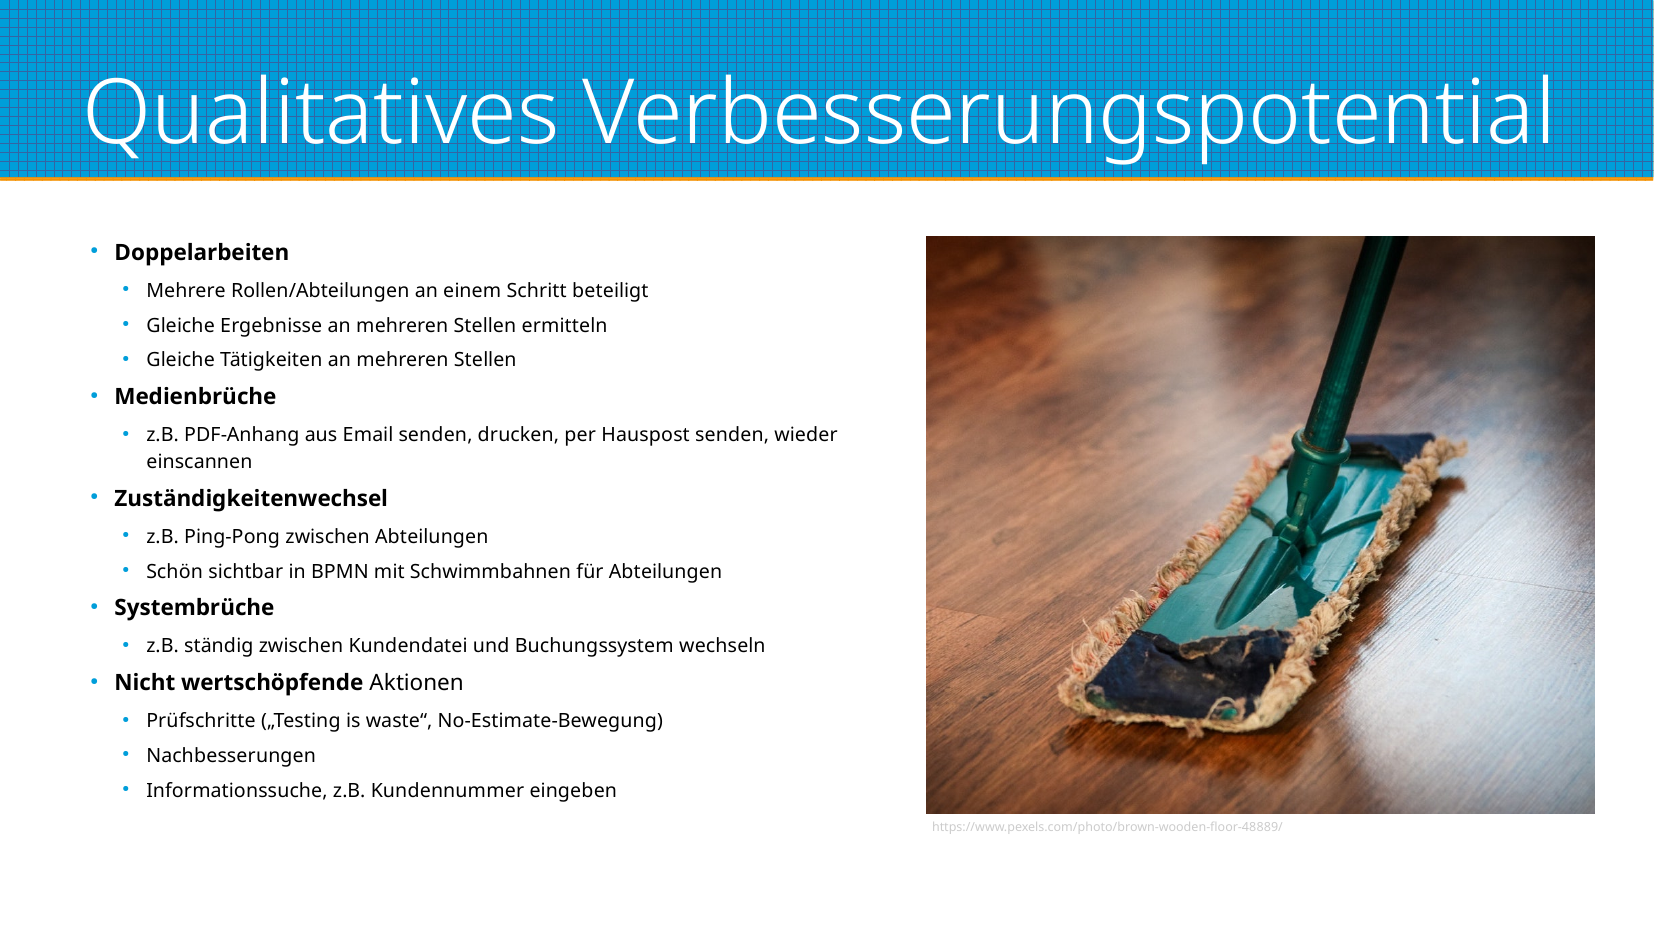

# Qualitatives Verbesserungspotential
Doppelarbeiten
Mehrere Rollen/Abteilungen an einem Schritt beteiligt
Gleiche Ergebnisse an mehreren Stellen ermitteln
Gleiche Tätigkeiten an mehreren Stellen
Medienbrüche
z.B. PDF-Anhang aus Email senden, drucken, per Hauspost senden, wieder einscannen
Zuständigkeitenwechsel
z.B. Ping-Pong zwischen Abteilungen
Schön sichtbar in BPMN mit Schwimmbahnen für Abteilungen
Systembrüche
z.B. ständig zwischen Kundendatei und Buchungssystem wechseln
Nicht wertschöpfende Aktionen
Prüfschritte („Testing is waste“, No-Estimate-Bewegung)
Nachbesserungen
Informationssuche, z.B. Kundennummer eingeben
https://www.pexels.com/photo/brown-wooden-floor-48889/